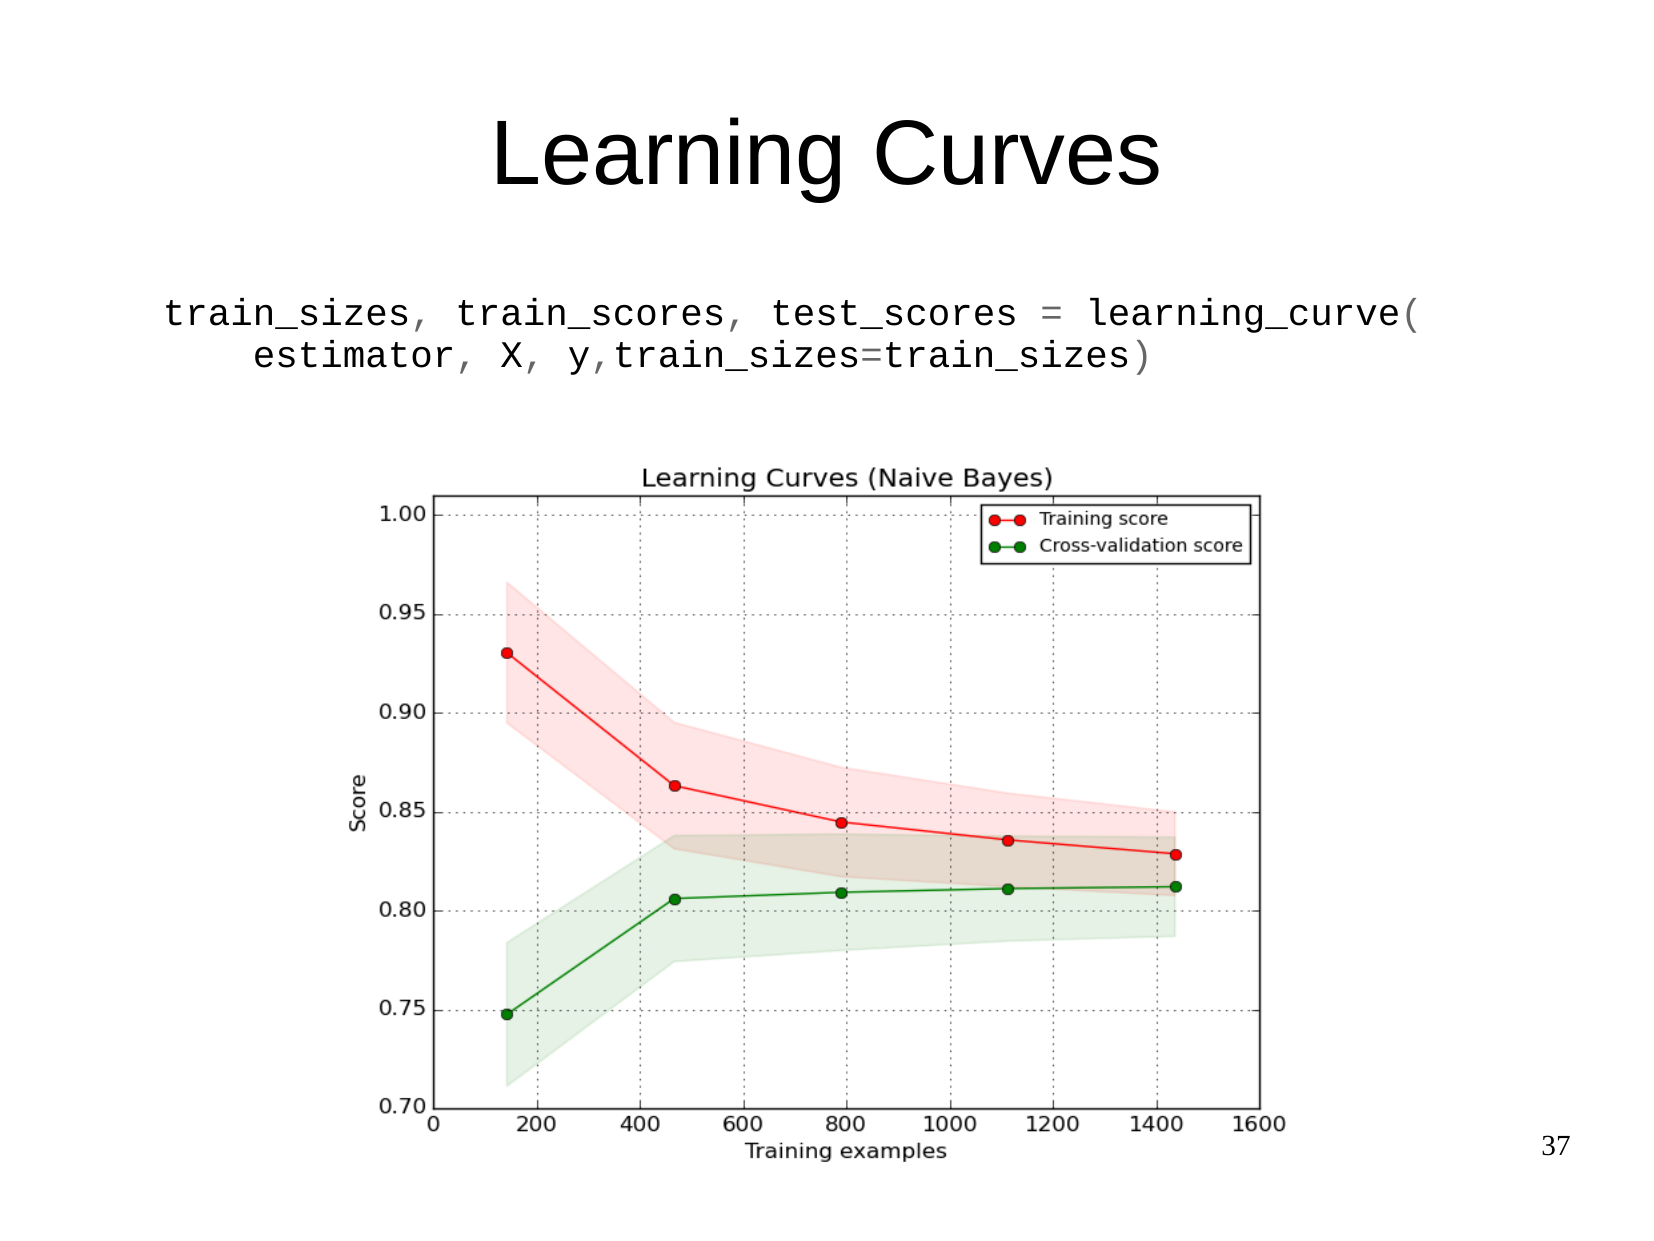

# Learning Curves
train_sizes, train_scores, test_scores = learning_curve(
 estimator, X, y,train_sizes=train_sizes)
37